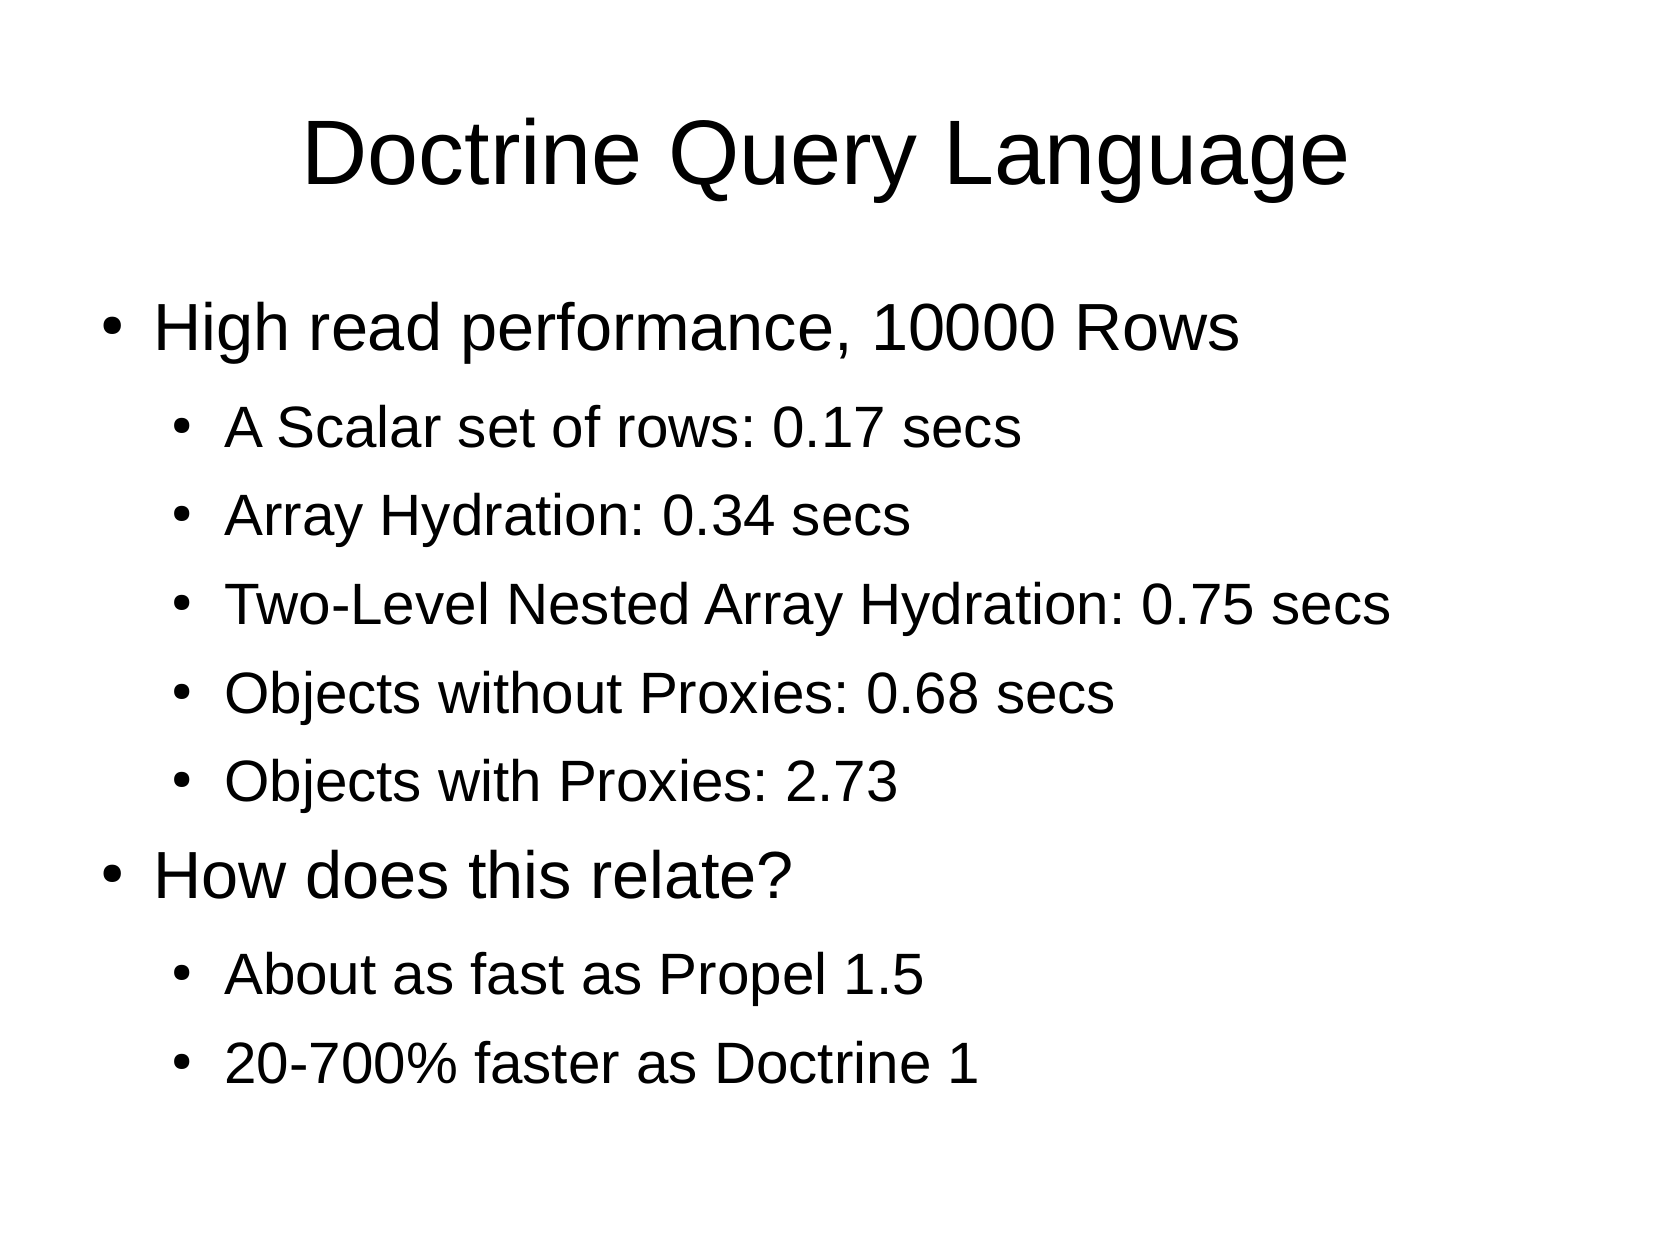

# Doctrine Query Language
High read performance, 10000 Rows
A Scalar set of rows: 0.17 secs
Array Hydration: 0.34 secs
Two-Level Nested Array Hydration: 0.75 secs
Objects without Proxies: 0.68 secs
Objects with Proxies: 2.73
How does this relate?
About as fast as Propel 1.5
20-700% faster as Doctrine 1